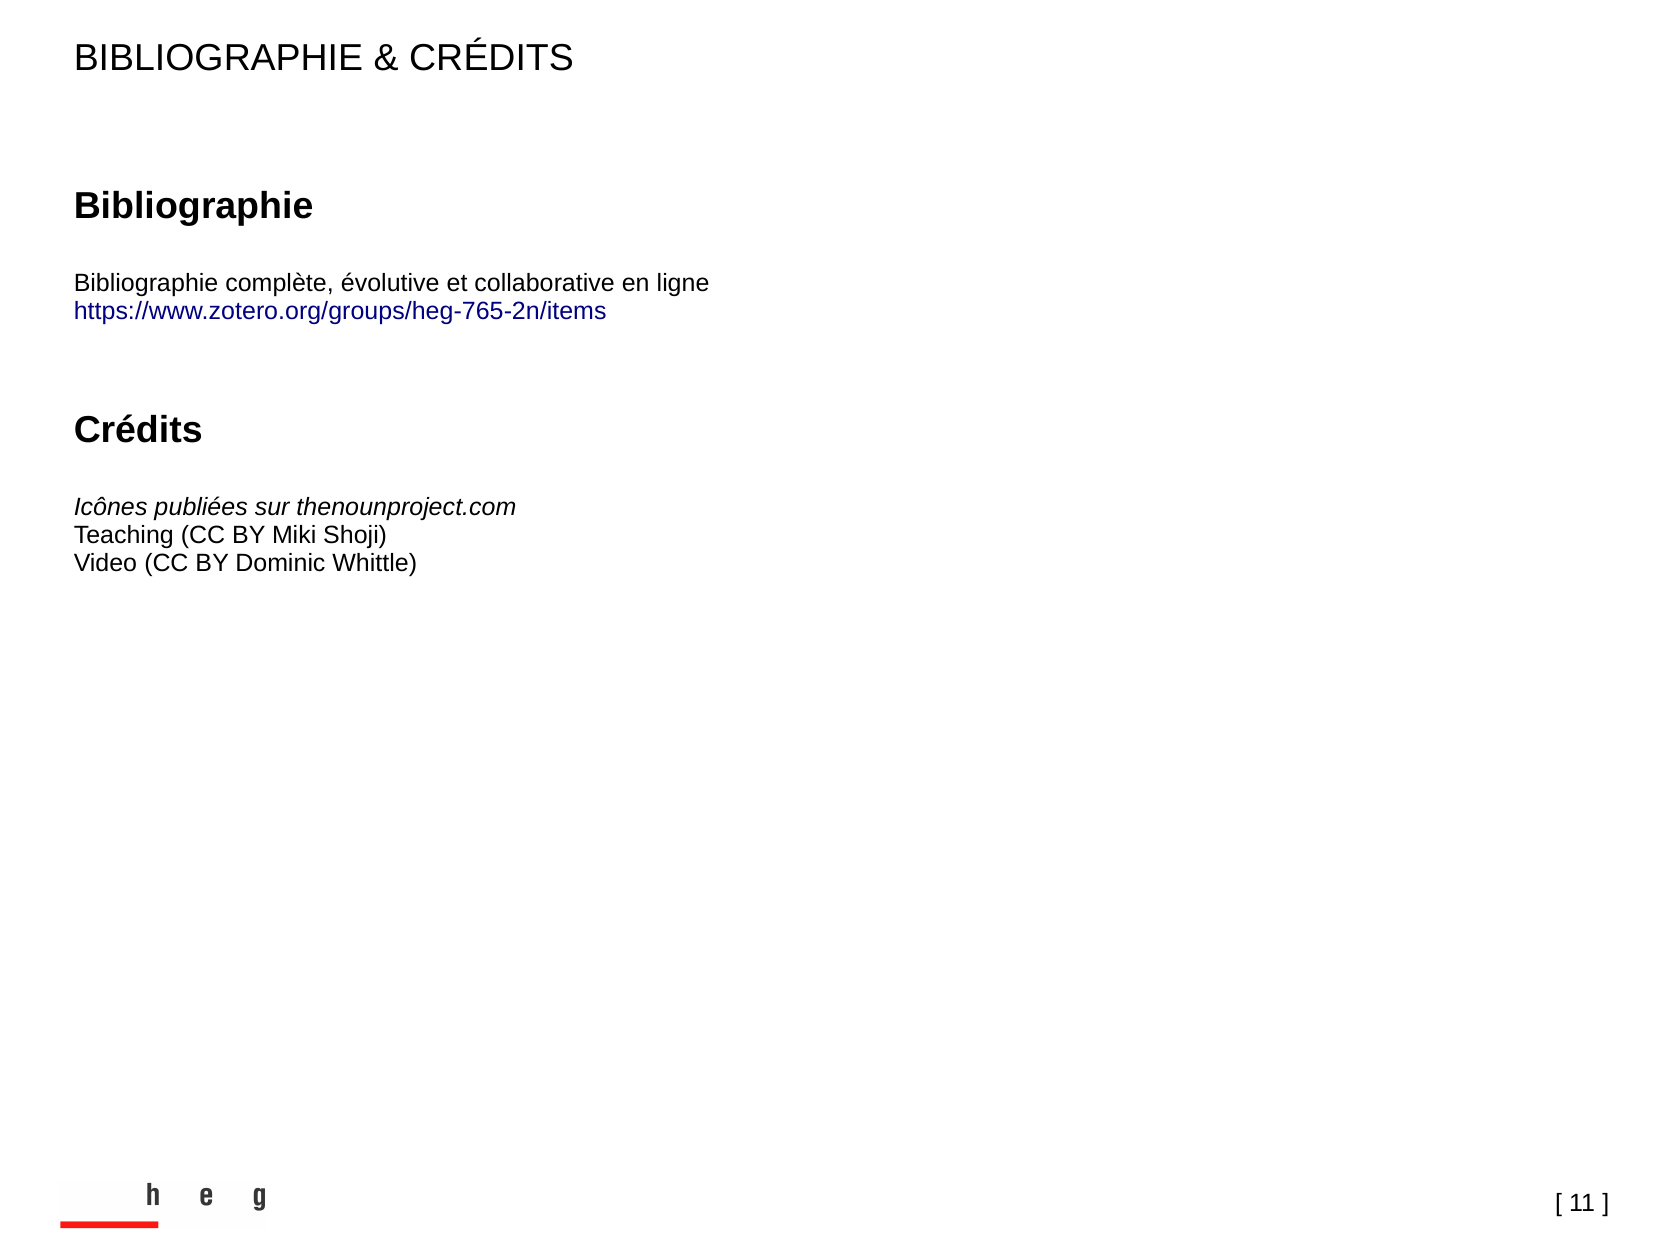

BIBLIOGRAPHIE & CRÉDITS
Bibliographie
Bibliographie complète, évolutive et collaborative en ligne
https://www.zotero.org/groups/heg-765-2n/items
Crédits
Icônes publiées sur thenounproject.com
Teaching (CC BY Miki Shoji)
Video (CC BY Dominic Whittle)